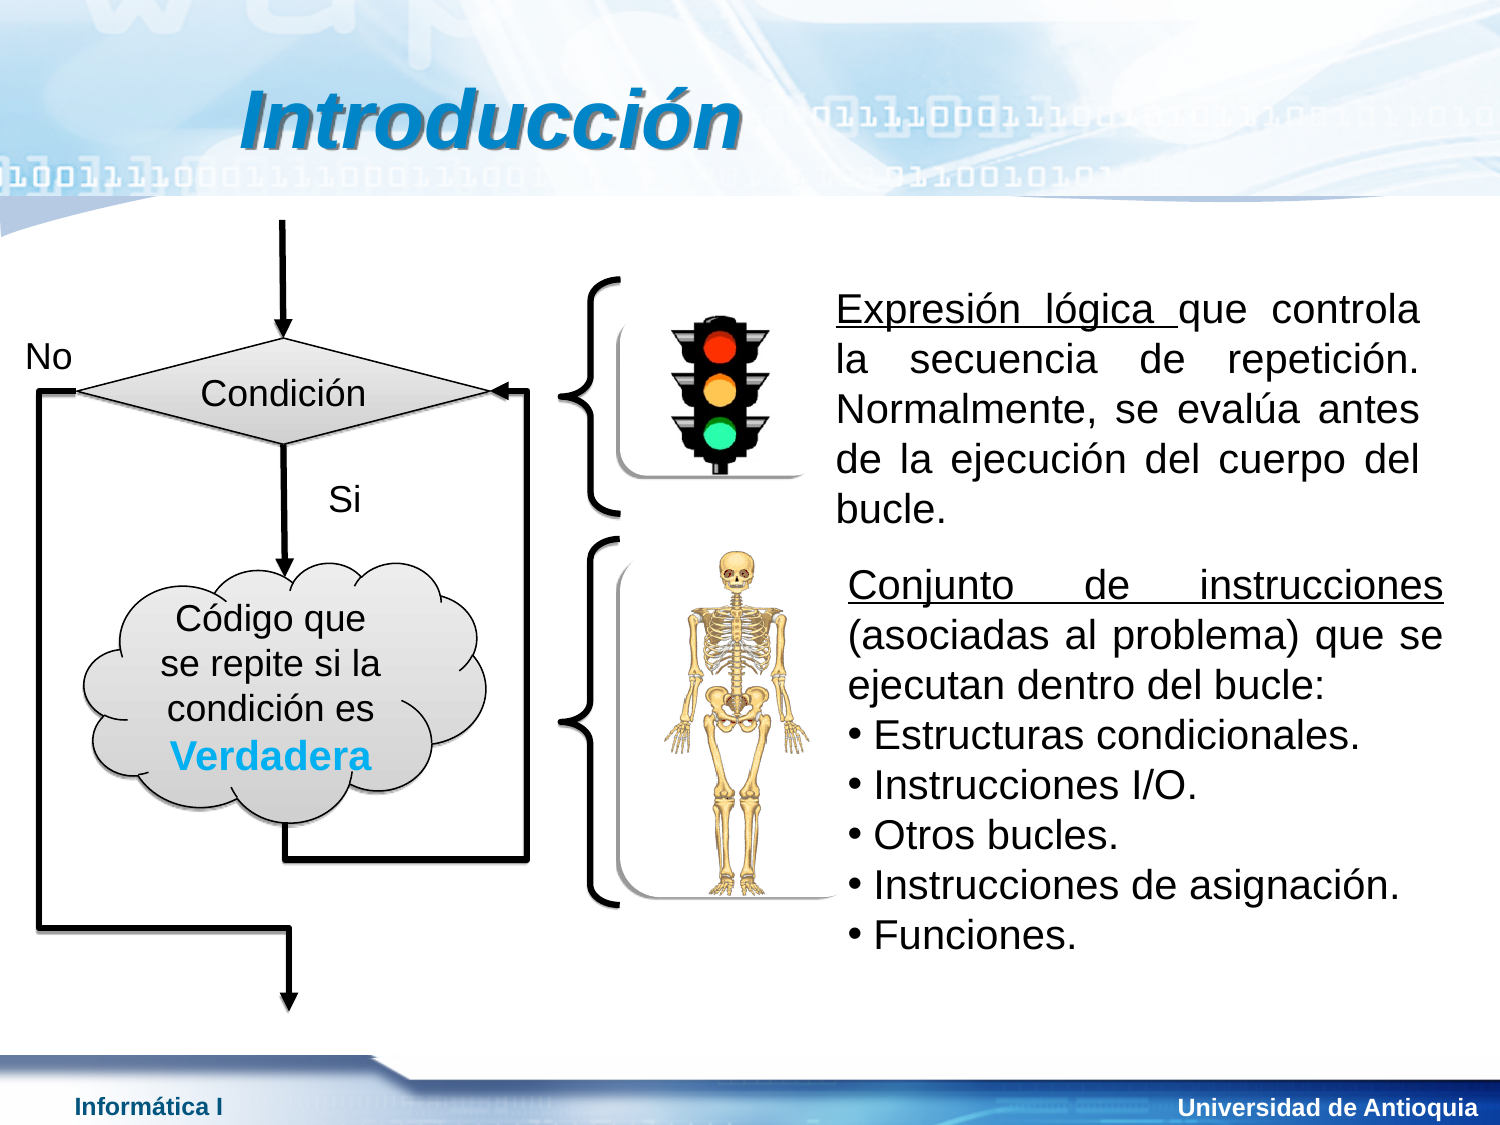

# Introducción
No
Condición
Si
Código que se repite si la condición es Verdadera
Expresión lógica que controla la secuencia de repetición. Normalmente, se evalúa antes de la ejecución del cuerpo del bucle.
Conjunto de instrucciones (asociadas al problema) que se ejecutan dentro del bucle:
 Estructuras condicionales.
 Instrucciones I/O.
 Otros bucles.
 Instrucciones de asignación.
 Funciones.